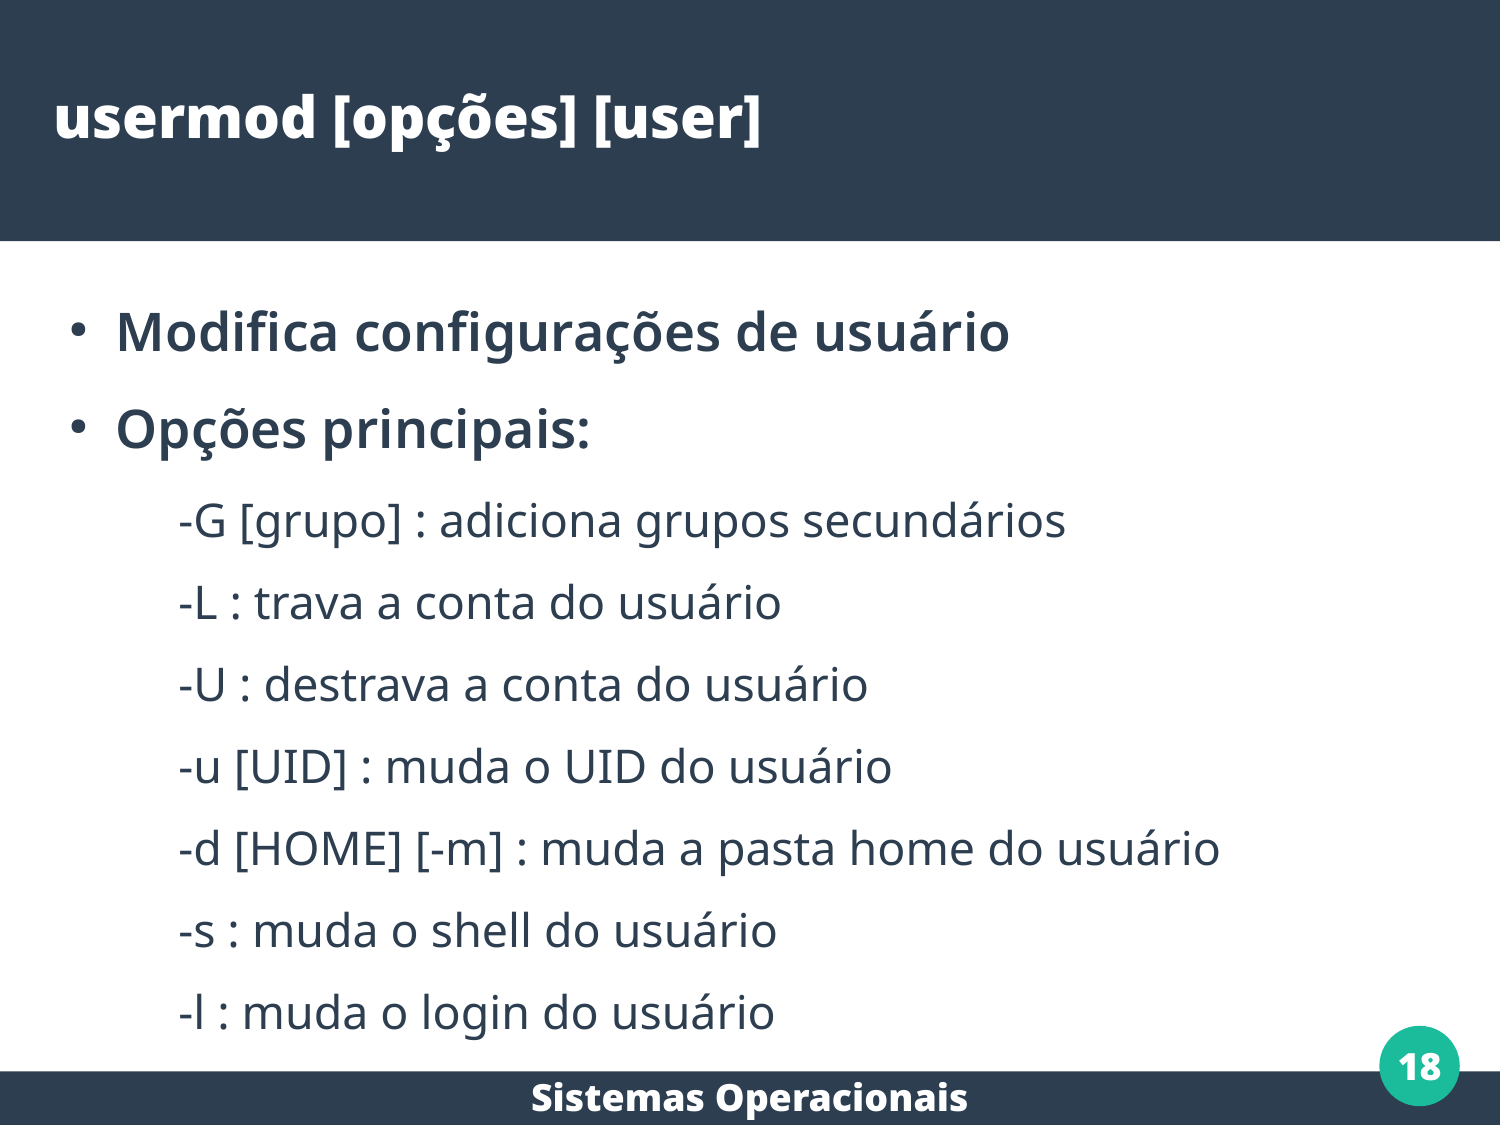

# usermod [opções] [user]
Modifica configurações de usuário
Opções principais:
-G [grupo] : adiciona grupos secundários
-L : trava a conta do usuário
-U : destrava a conta do usuário
-u [UID] : muda o UID do usuário
-d [HOME] [-m] : muda a pasta home do usuário
-s : muda o shell do usuário
-l : muda o login do usuário
18
Sistemas Operacionais